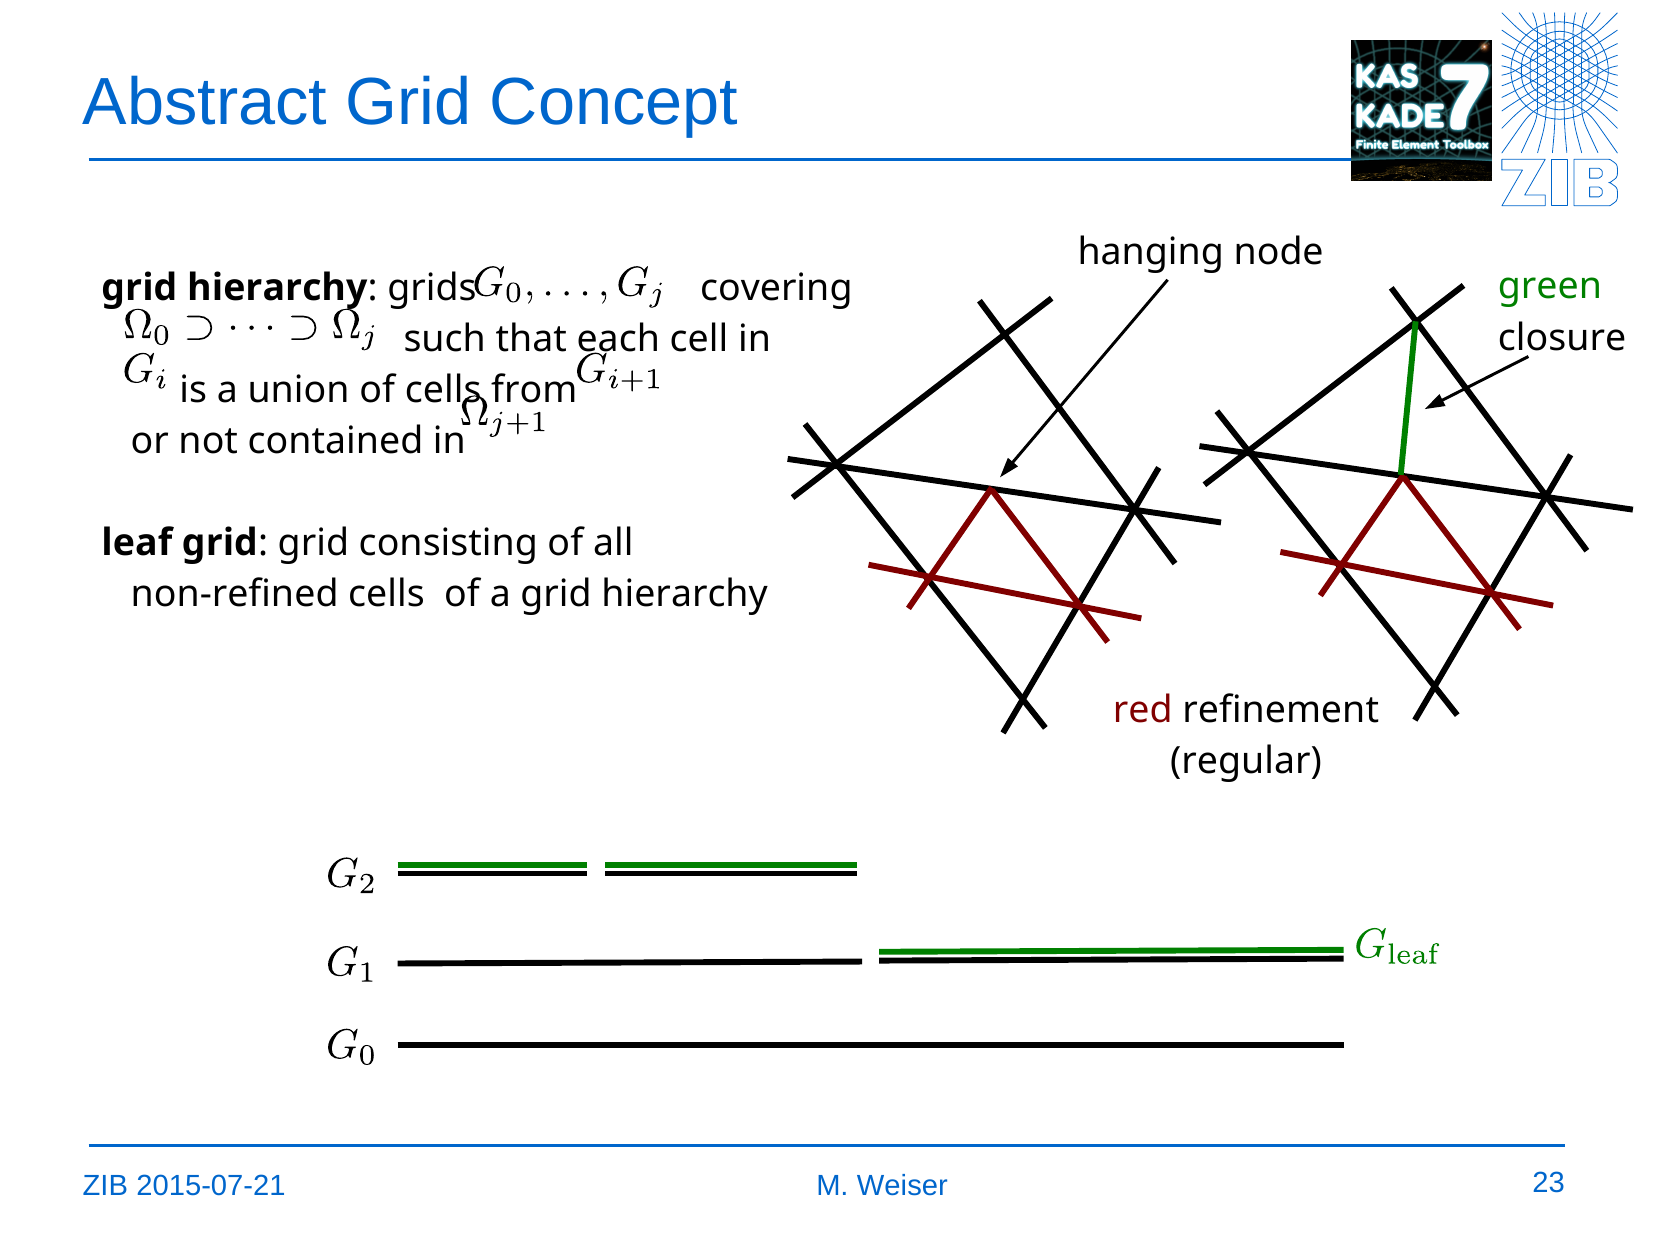

# Abstract Grid Concept
hanging node
green
closure
grid hierarchy: grids covering
 such that each cell in
 is a union of cells from
 or not contained in
leaf grid: grid consisting of all
 non-refined cells of a grid hierarchy
red refinement
(regular)
23
ZIB 2015-07-21
M. Weiser